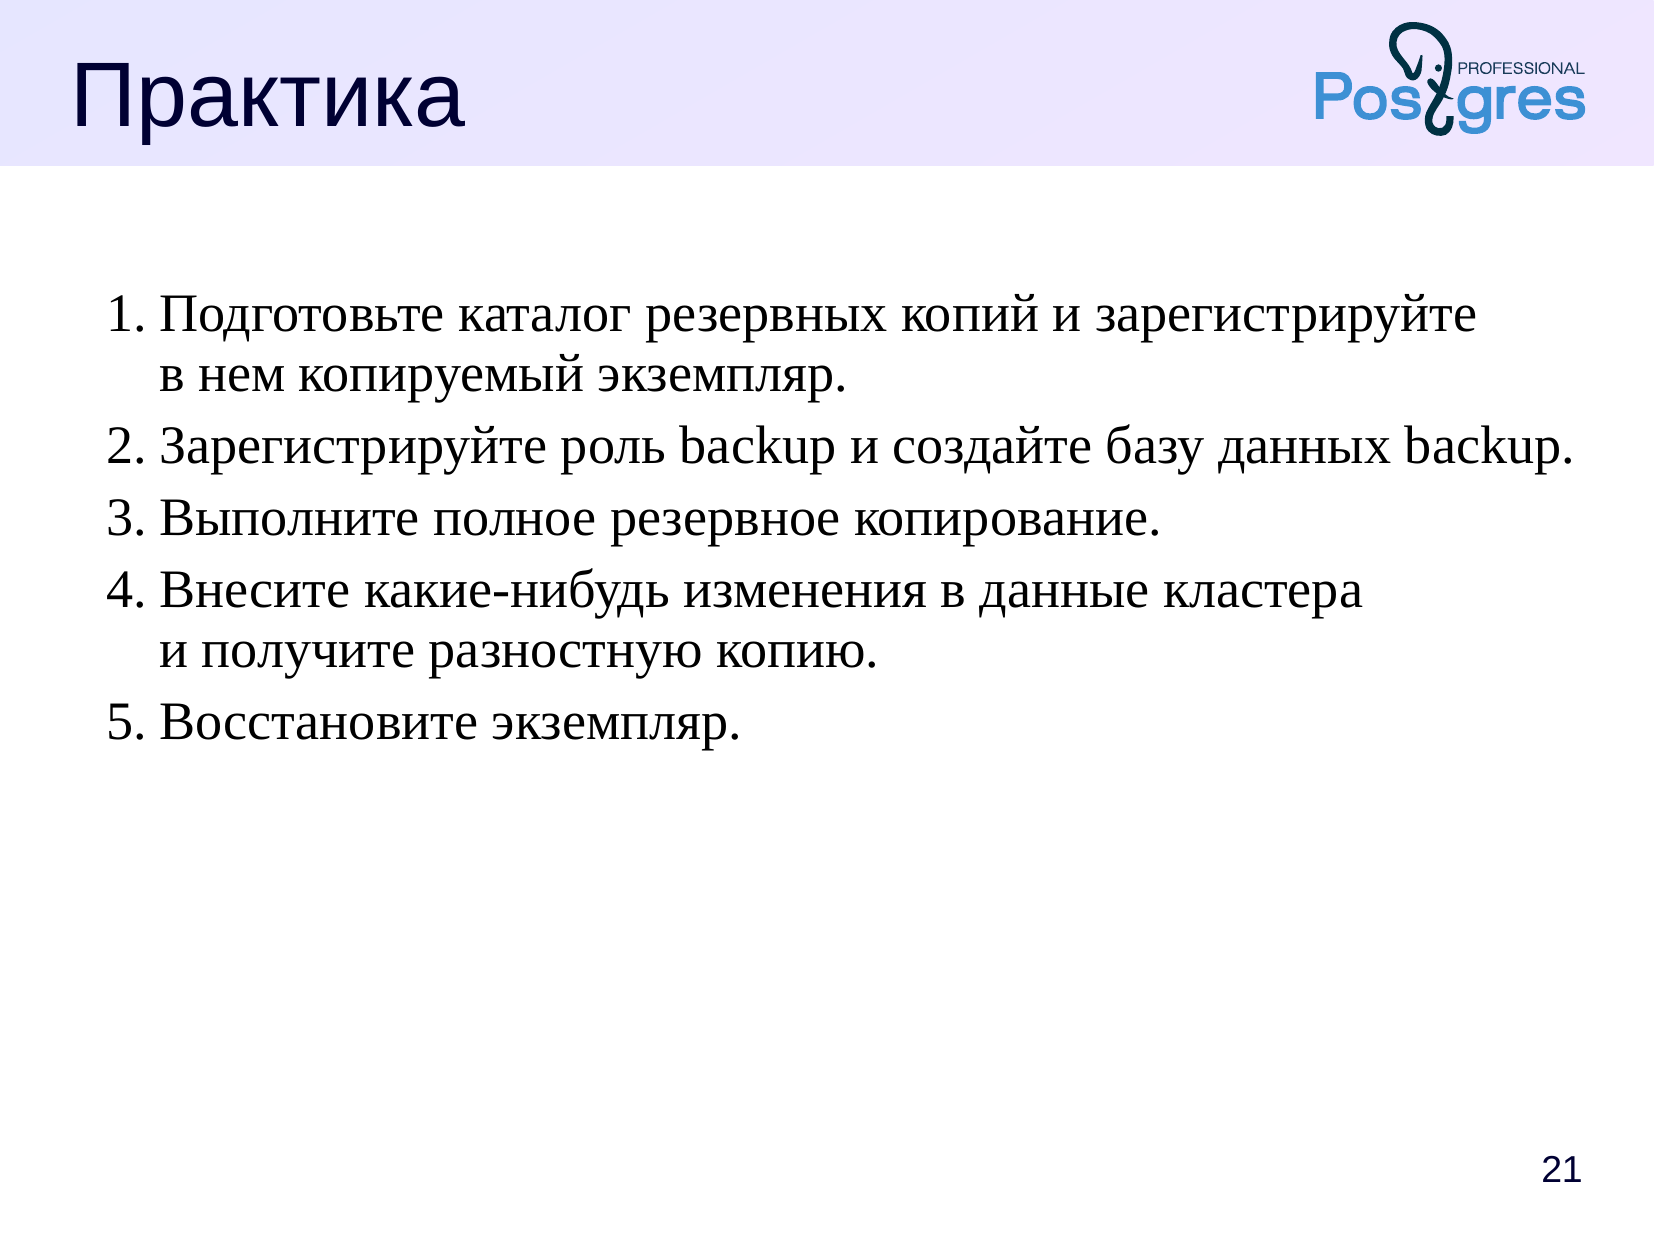

# Практика
Подготовьте каталог резервных копий и зарегистрируйте
в нем копируемый экземпляр.
Зарегистрируйте роль backup и создайте базу данных backup.
Выполните полное резервное копирование.
Внесите какие-нибудь изменения в данные кластера
и получите разностную копию.
Восстановите экземпляр.